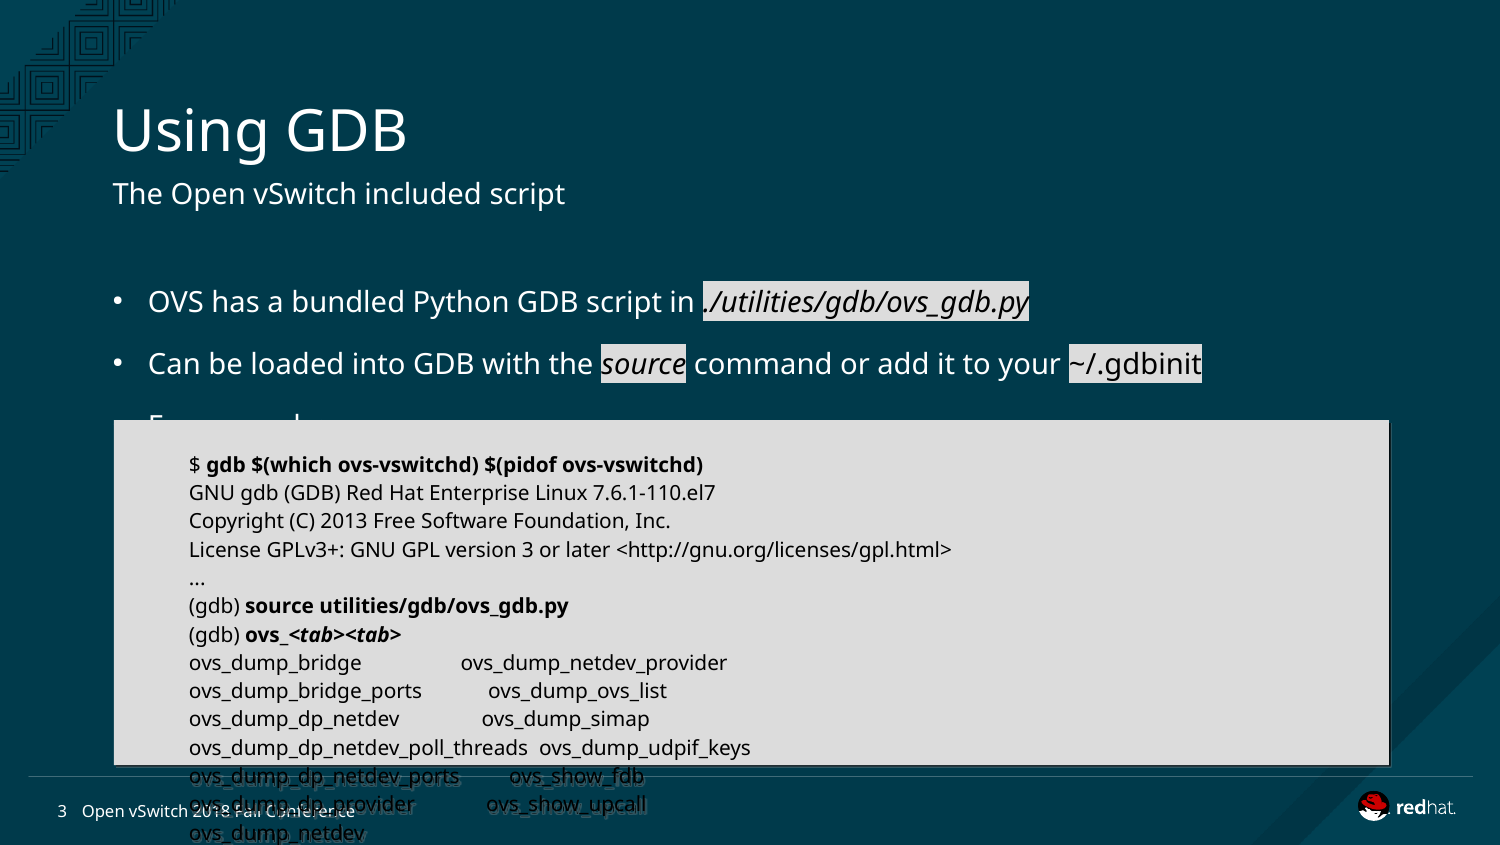

# Using GDB
The Open vSwitch included script
OVS has a bundled Python GDB script in ./utilities/gdb/ovs_gdb.py
Can be loaded into GDB with the source command or add it to your ~/.gdbinit
For example:
$ gdb $(which ovs-vswitchd) $(pidof ovs-vswitchd)
GNU gdb (GDB) Red Hat Enterprise Linux 7.6.1-110.el7
Copyright (C) 2013 Free Software Foundation, Inc.
License GPLv3+: GNU GPL version 3 or later <http://gnu.org/licenses/gpl.html>
...
(gdb) source utilities/gdb/ovs_gdb.py
(gdb) ovs_<tab><tab>
ovs_dump_bridge ovs_dump_netdev_provider
ovs_dump_bridge_ports ovs_dump_ovs_list
ovs_dump_dp_netdev ovs_dump_simap
ovs_dump_dp_netdev_poll_threads ovs_dump_udpif_keys
ovs_dump_dp_netdev_ports ovs_show_fdb
ovs_dump_dp_provider ovs_show_upcall
ovs_dump_netdev
3
Open vSwitch 2018 Fall Conference